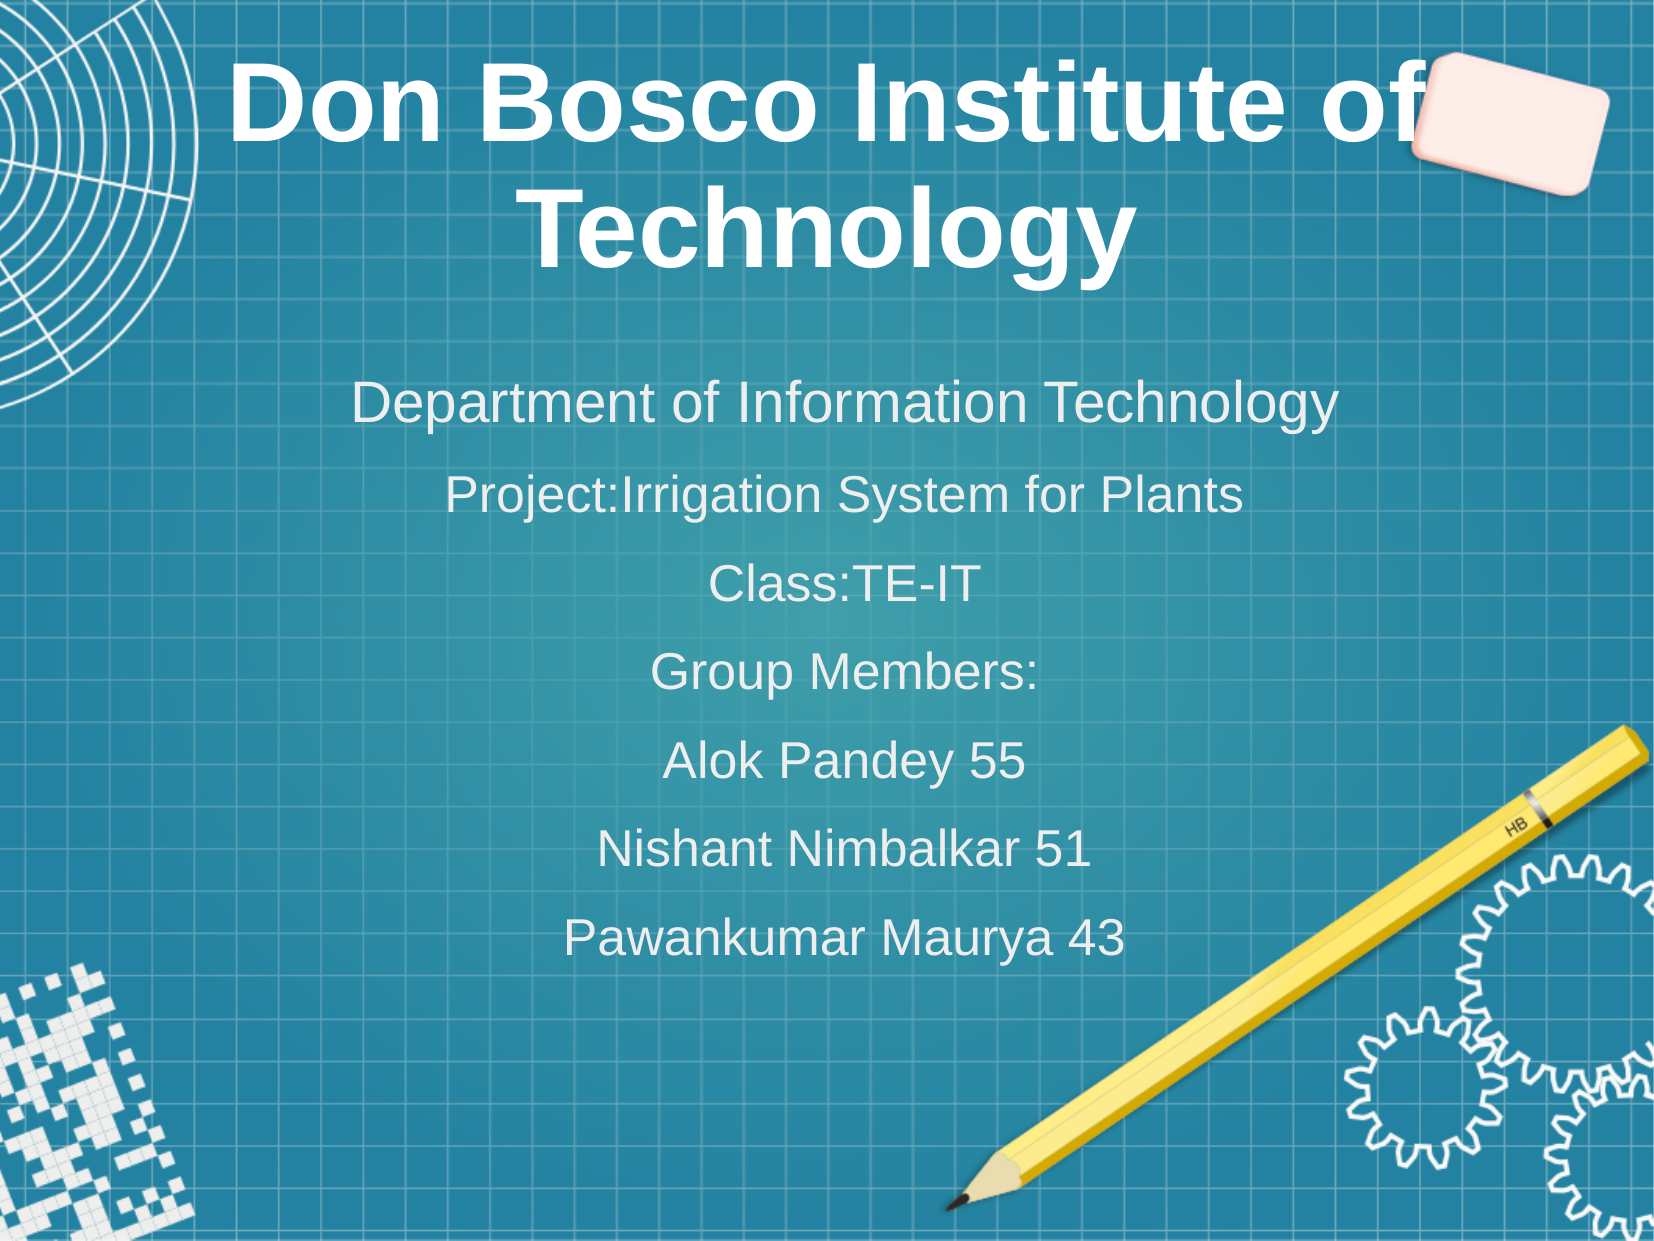

# Don Bosco Institute of Technology
Department of Information Technology
Project:Irrigation System for Plants
Class:TE-IT
Group Members:
Alok Pandey 55
Nishant Nimbalkar 51
Pawankumar Maurya 43